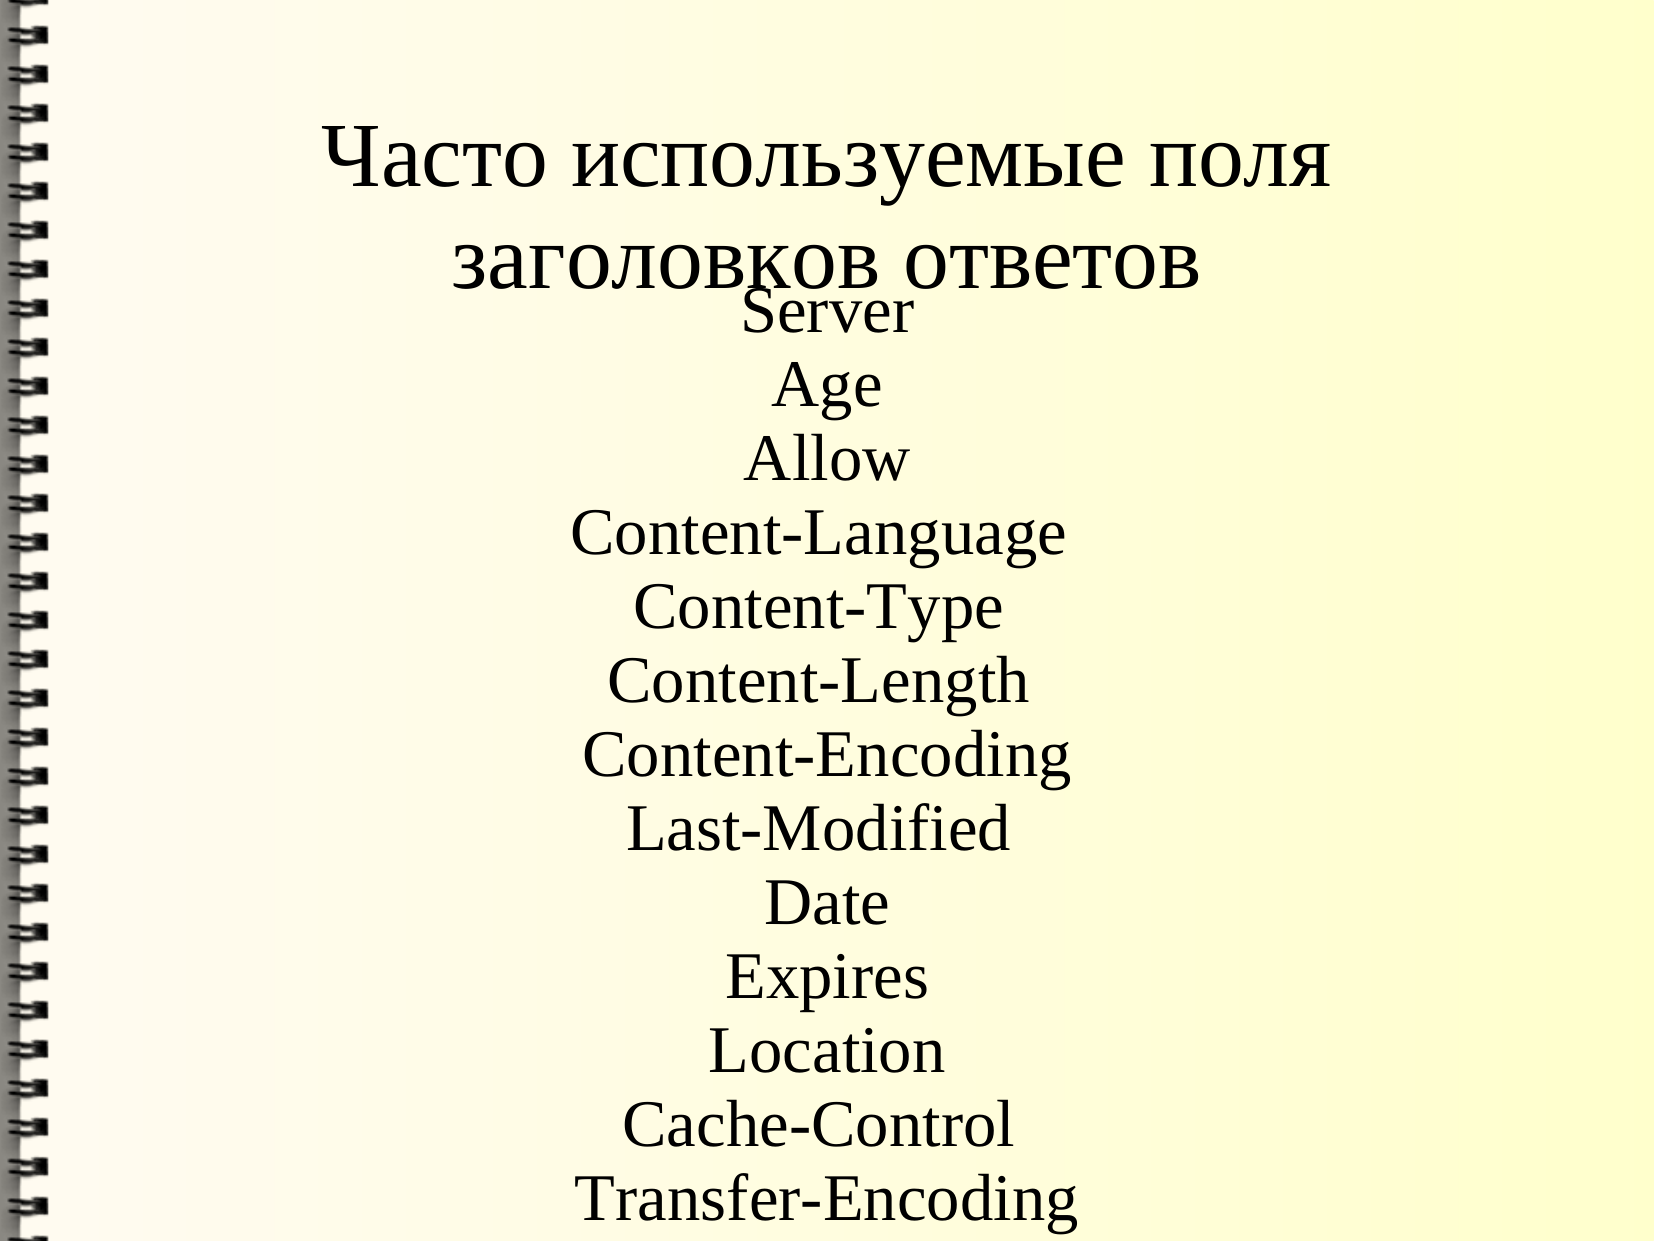

# Часто используемые поля заголовков ответов
Server
Age
Allow
Content-Language
Content-Type
Content-Length
Content-Encoding
Last-Modified
Date
Expires
Location
Cache-Control
Transfer-Encoding